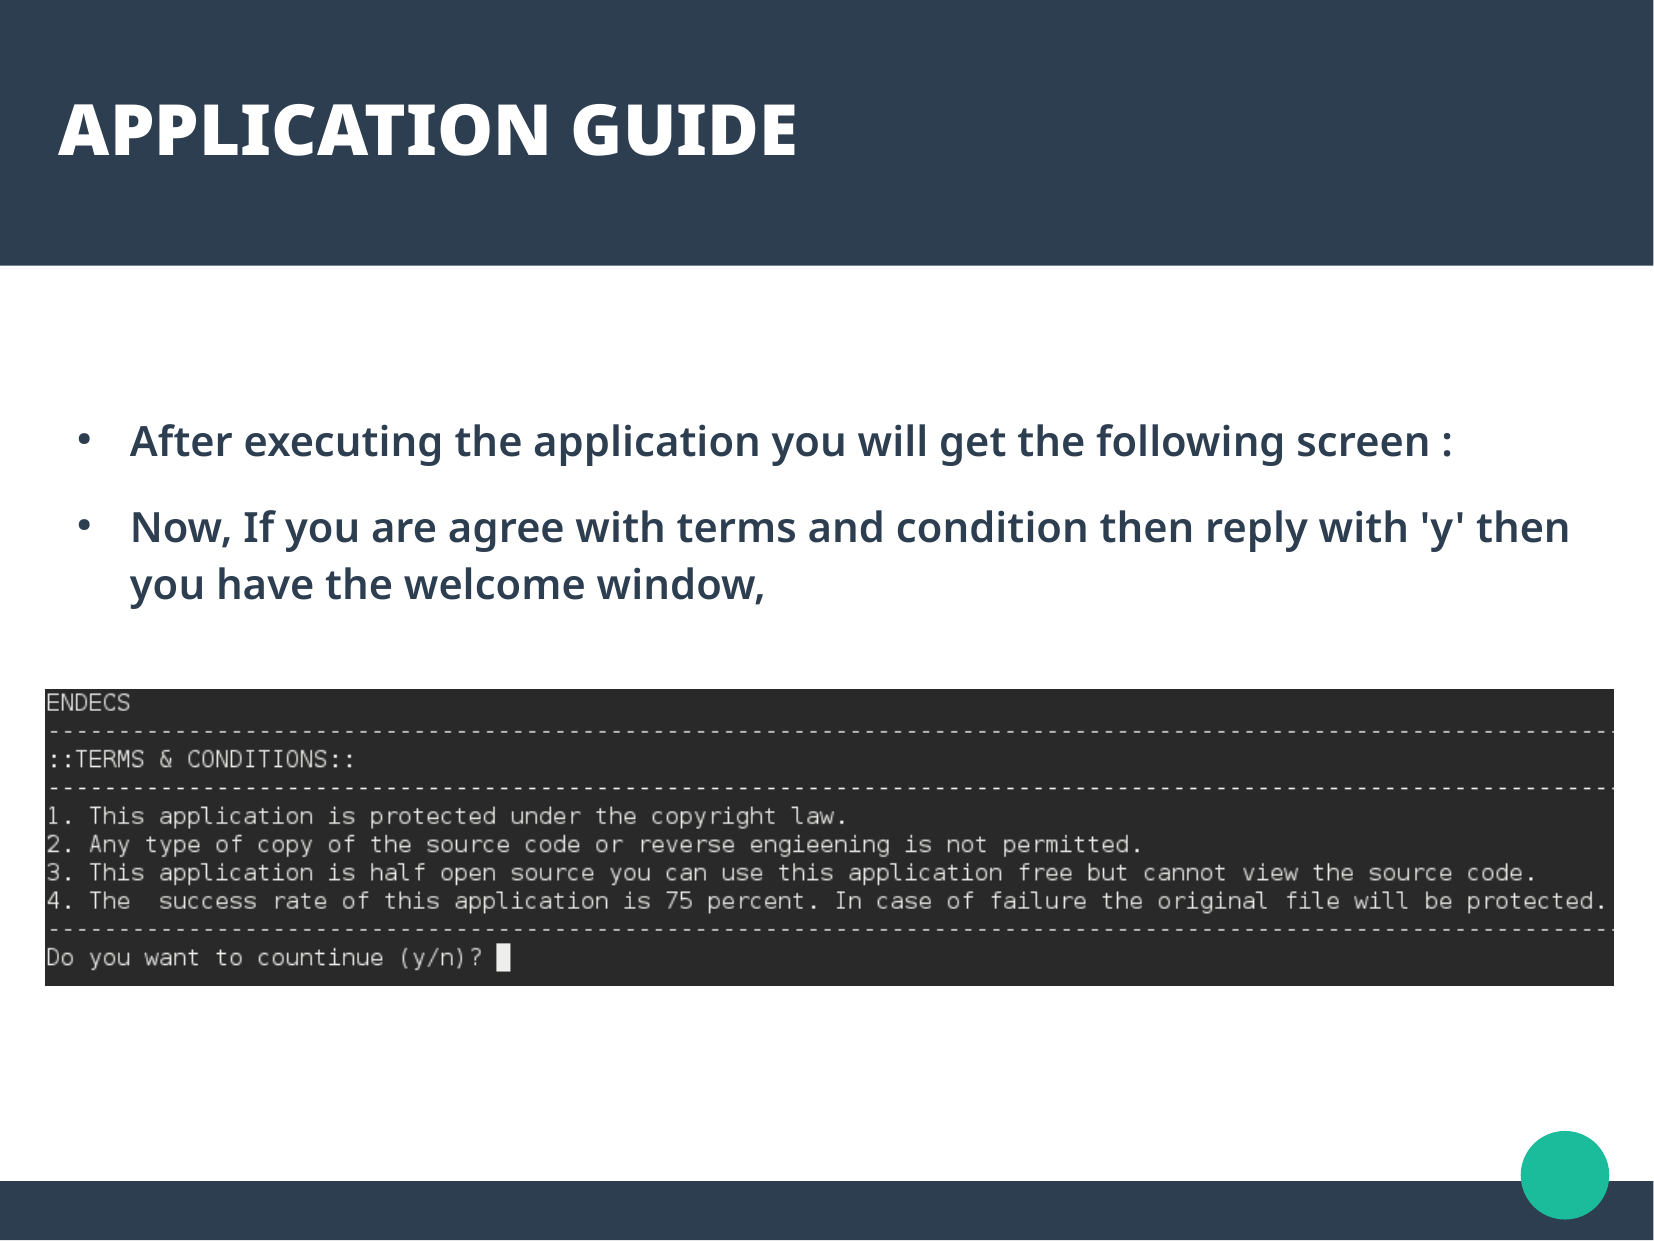

# APPLICATION GUIDE
After executing the application you will get the following screen :
Now, If you are agree with terms and condition then reply with 'y' then you have the welcome window,